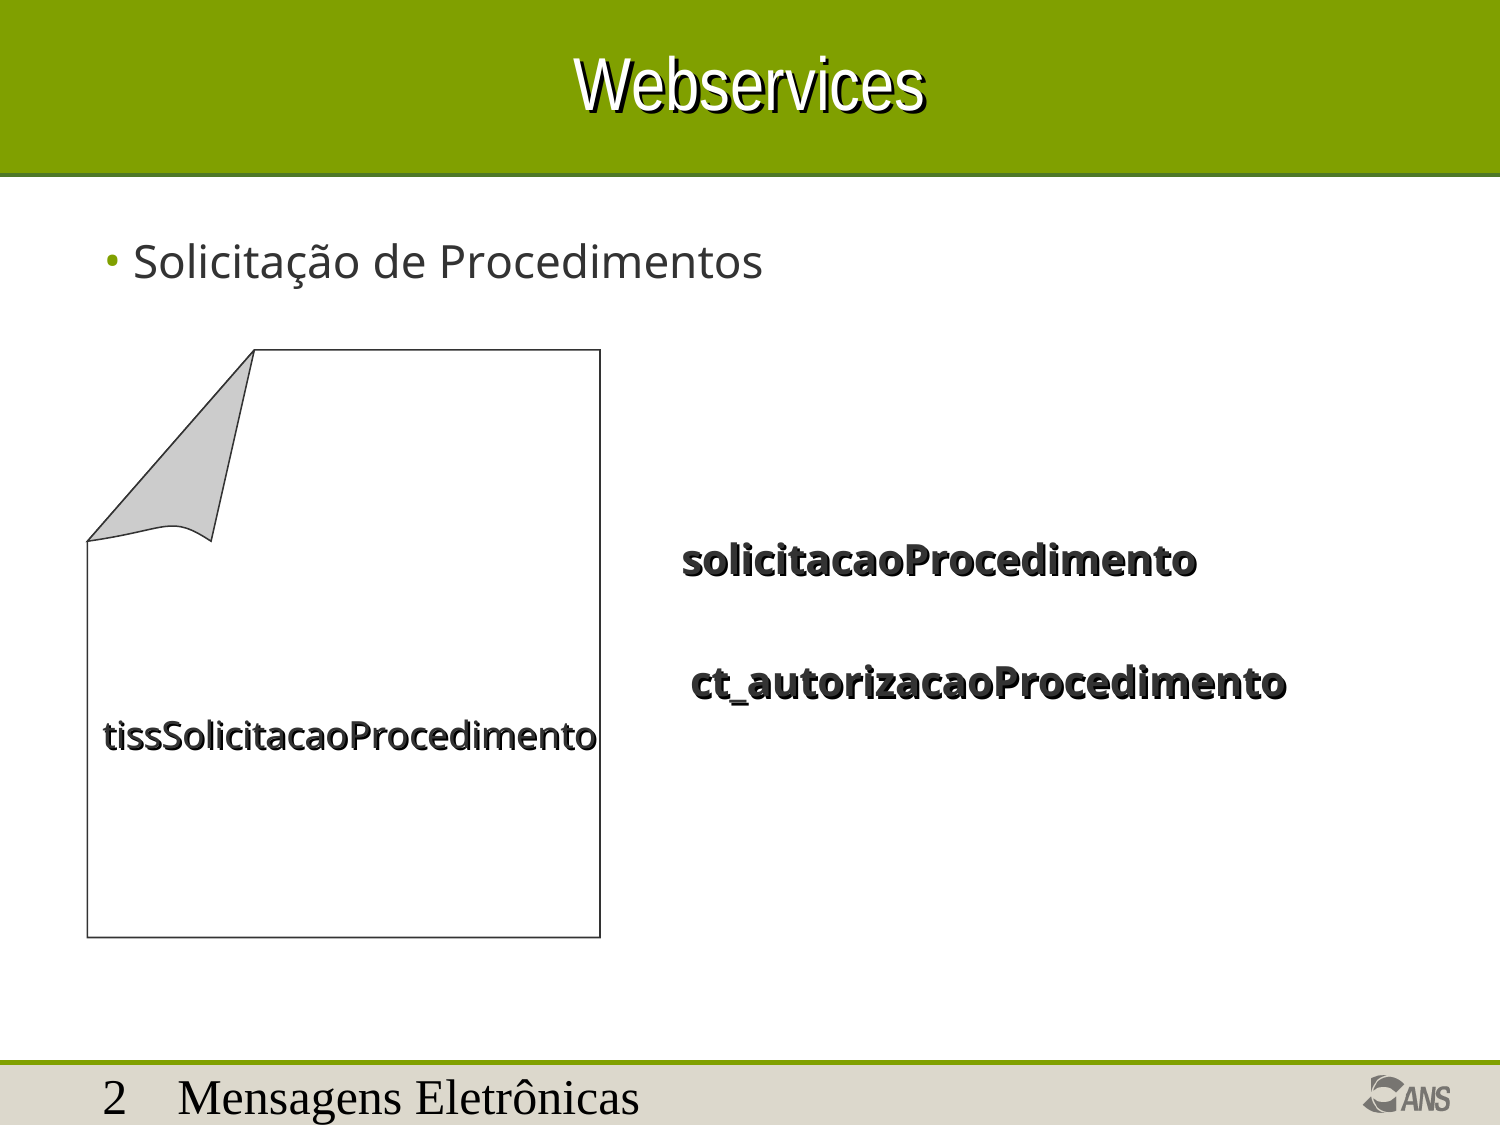

# Webservices
 Solicitação de Procedimentos
tissSolicitacaoProcedimento
solicitacaoProcedimento
ct_autorizacaoProcedimento
27
Mensagens Eletrônicas